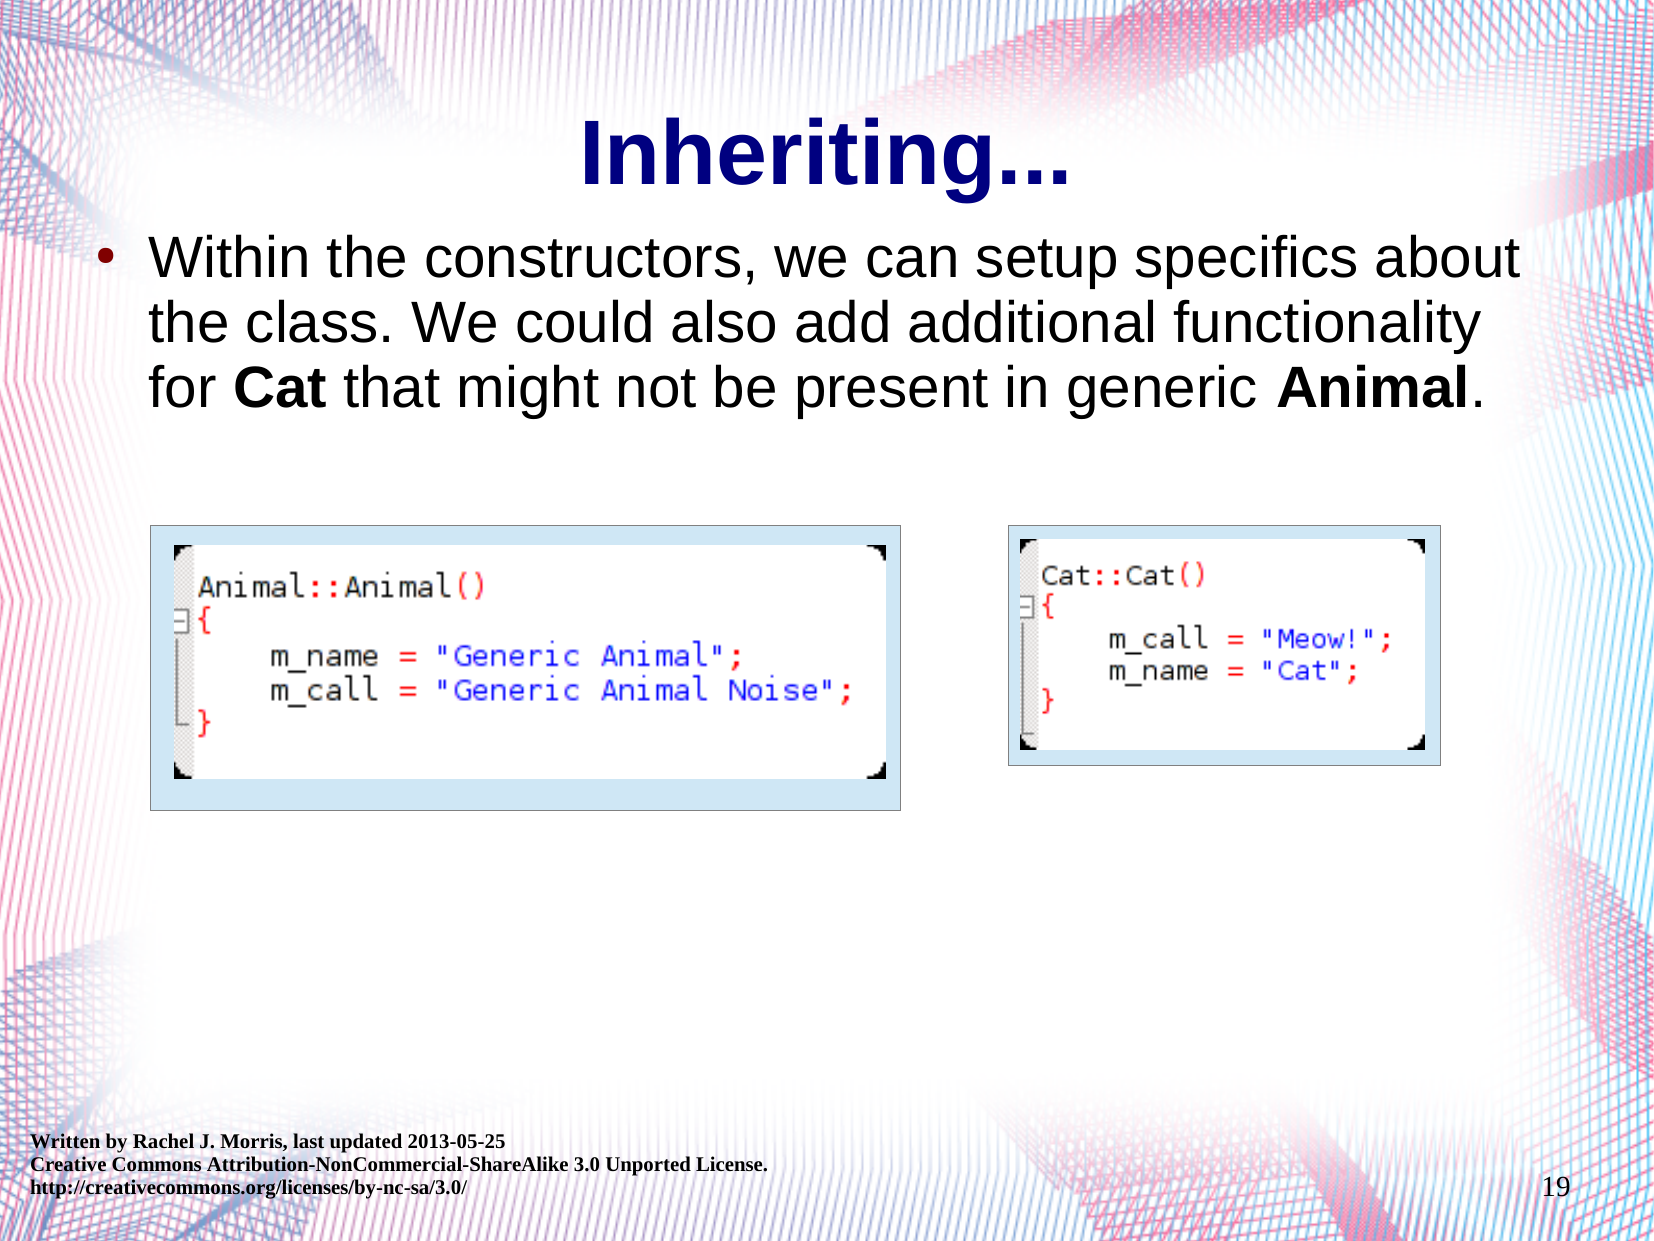

# Inheriting...
Within the constructors, we can setup specifics about the class. We could also add additional functionality for Cat that might not be present in generic Animal.
19